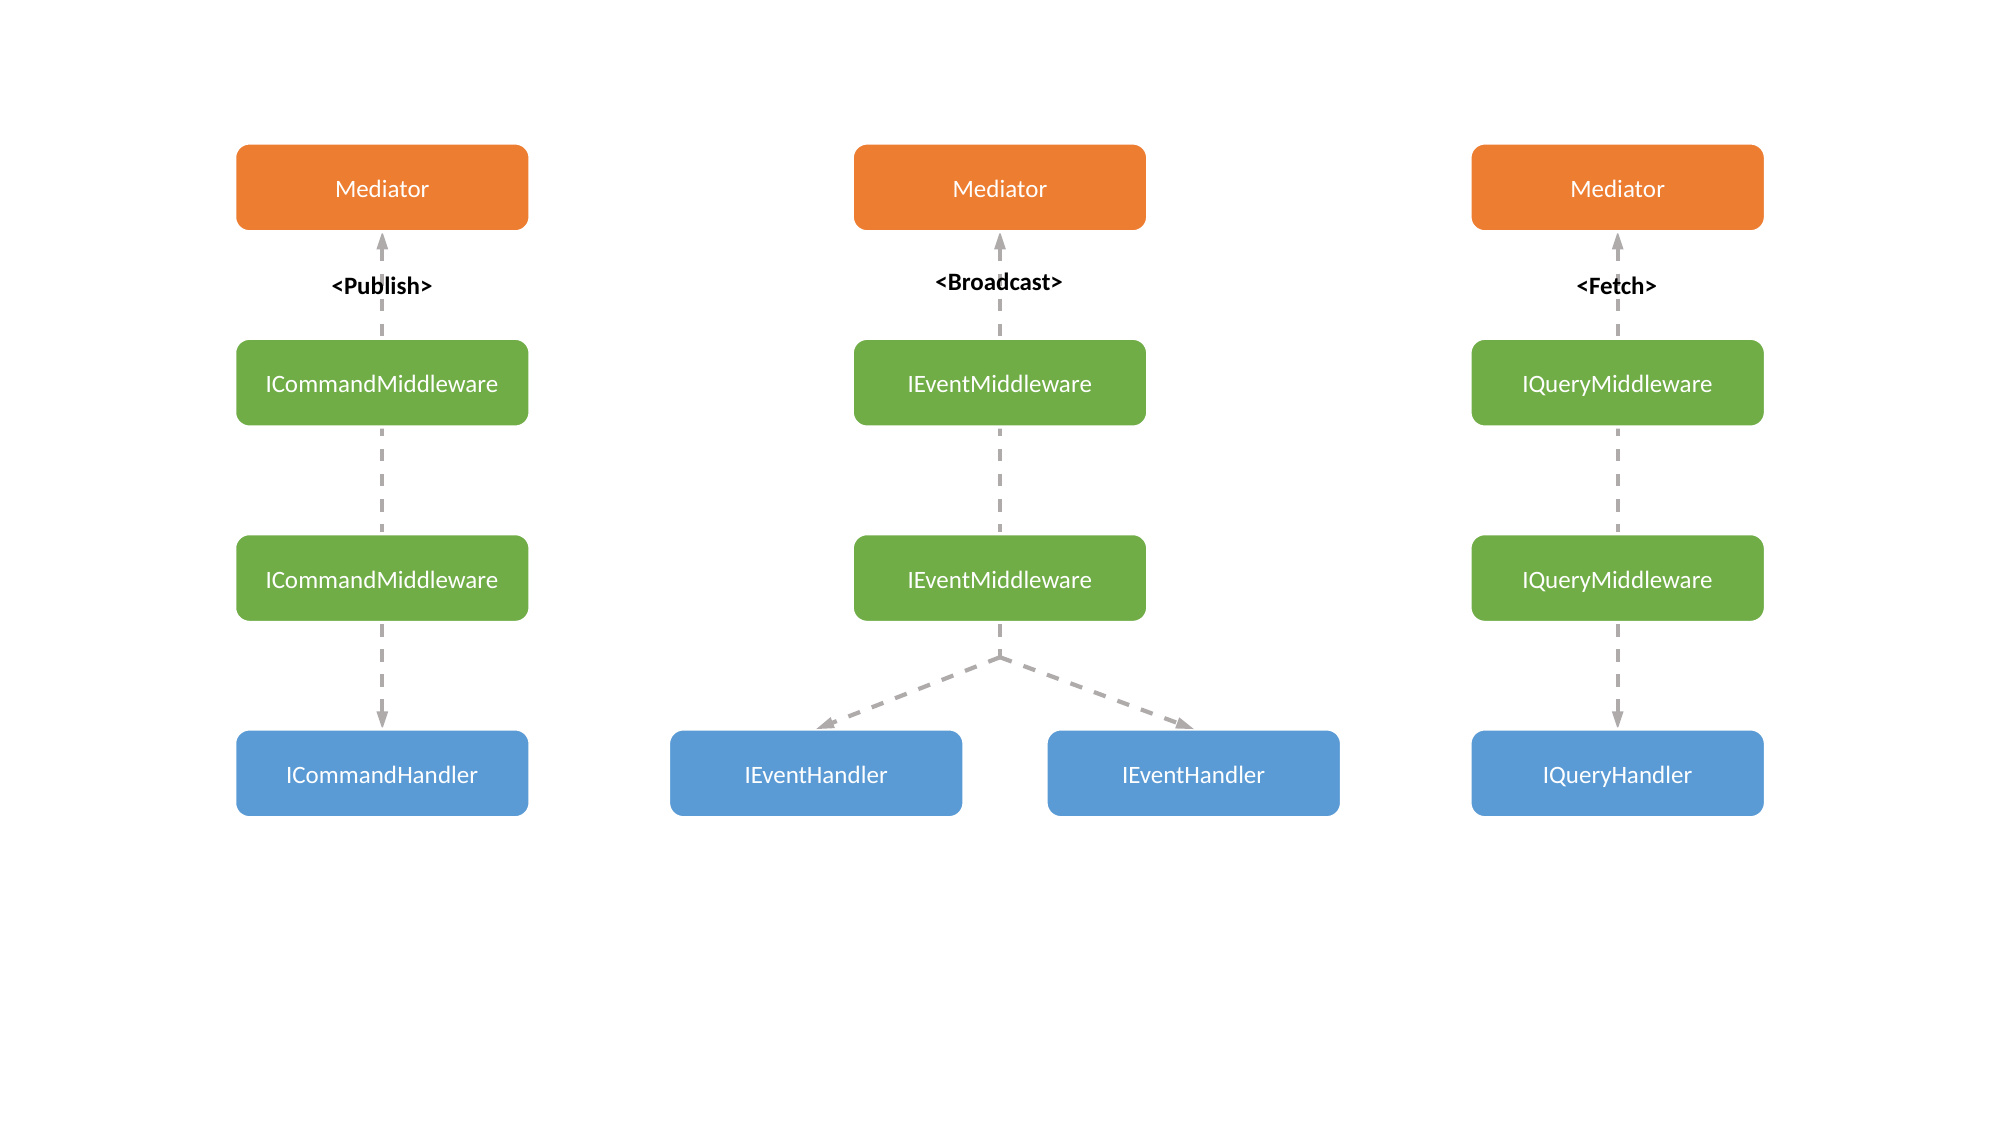

Mediator
<Publish>
ICommandMiddleware
ICommandMiddleware
ICommandHandler
Mediator
<Broadcast>
IEventMiddleware
IEventMiddleware
IEventHandler
IEventHandler
Mediator
<Fetch>
IQueryMiddleware
IQueryMiddleware
IQueryHandler